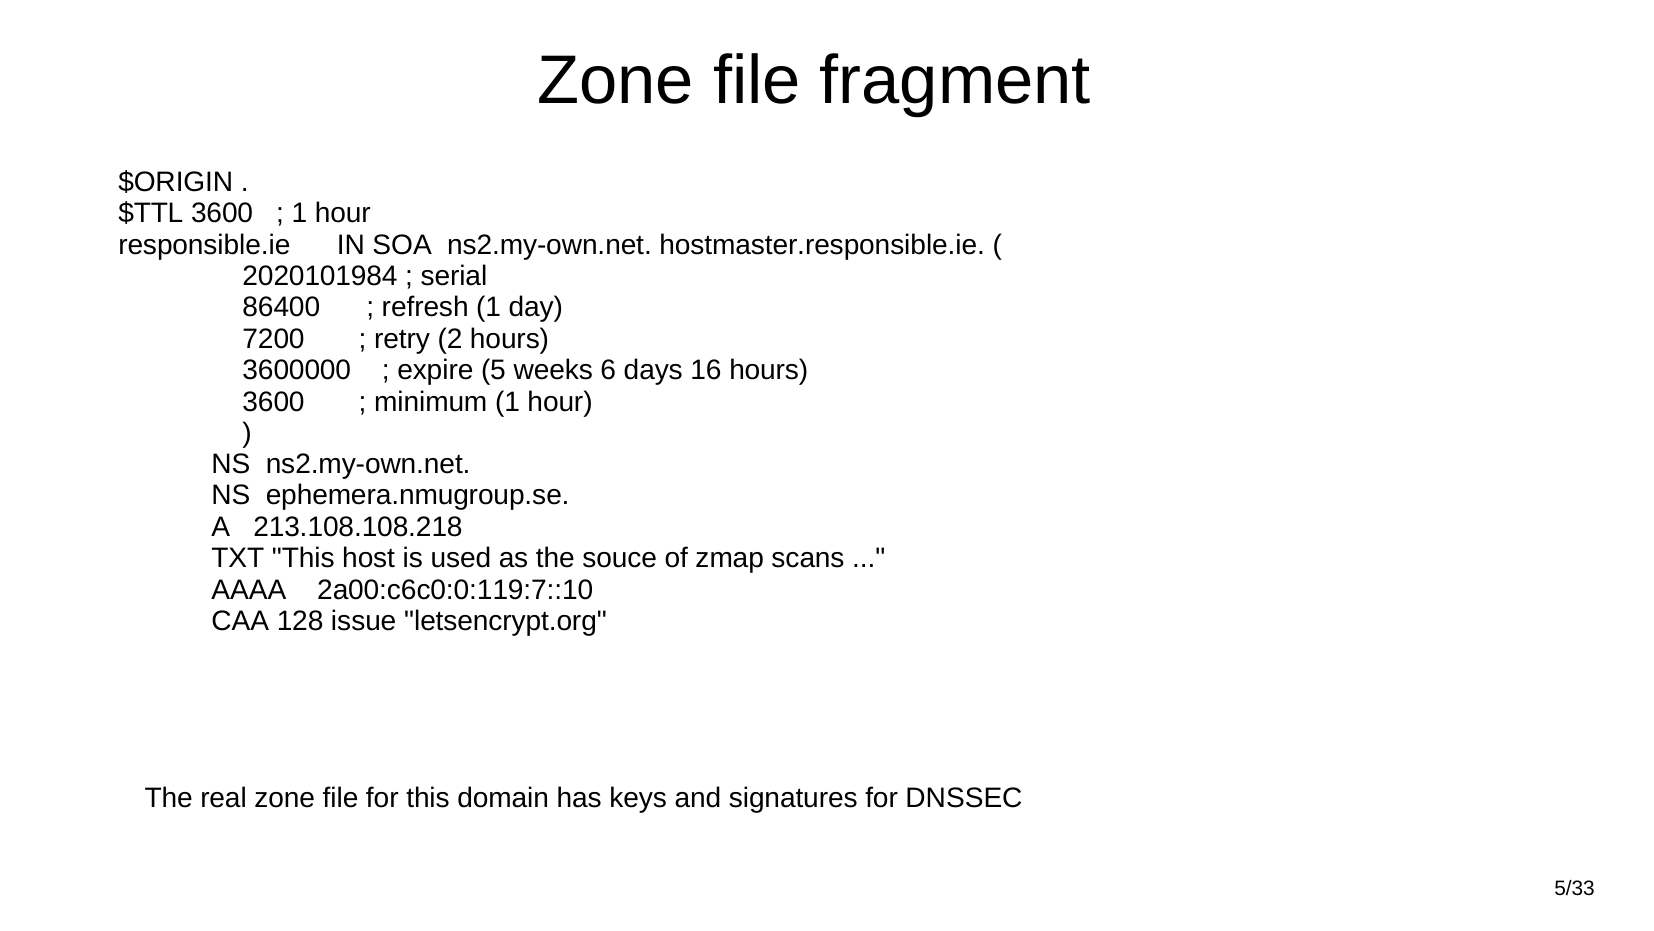

# Zone file fragment
$ORIGIN .
$TTL 3600 ; 1 hour
responsible.ie IN SOA ns2.my-own.net. hostmaster.responsible.ie. (
 2020101984 ; serial
 86400 ; refresh (1 day)
 7200 ; retry (2 hours)
 3600000 ; expire (5 weeks 6 days 16 hours)
 3600 ; minimum (1 hour)
 )
 NS ns2.my-own.net.
 NS ephemera.nmugroup.se.
 A 213.108.108.218
 TXT "This host is used as the souce of zmap scans ..."
 AAAA 2a00:c6c0:0:119:7::10
 CAA 128 issue "letsencrypt.org"
The real zone file for this domain has keys and signatures for DNSSEC